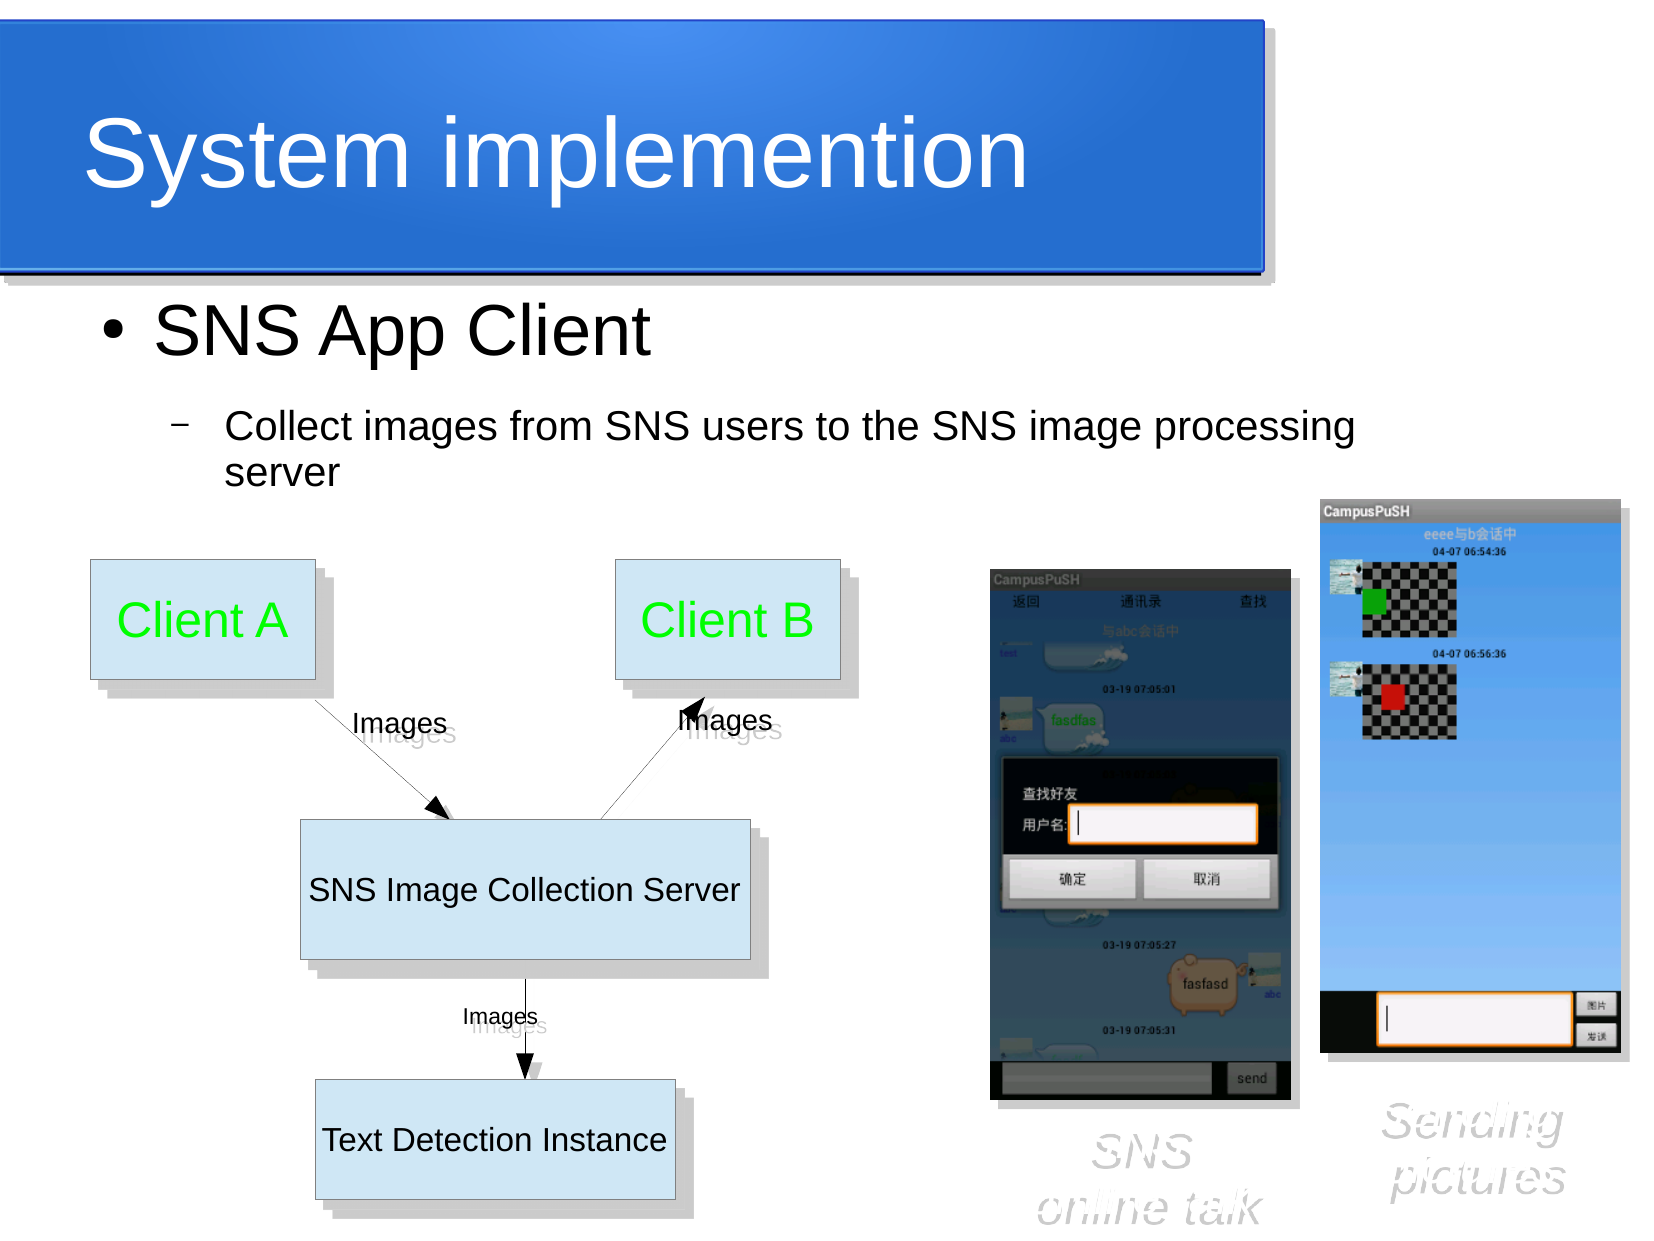

# System implemention
SNS App Client
Collect images from SNS users to the SNS image processing server
Sending
pictures
Client A
Client B
SNS
online talk
Images
Images
SNS Image Collection Server
Images
Images
Images
Text Detection Instance